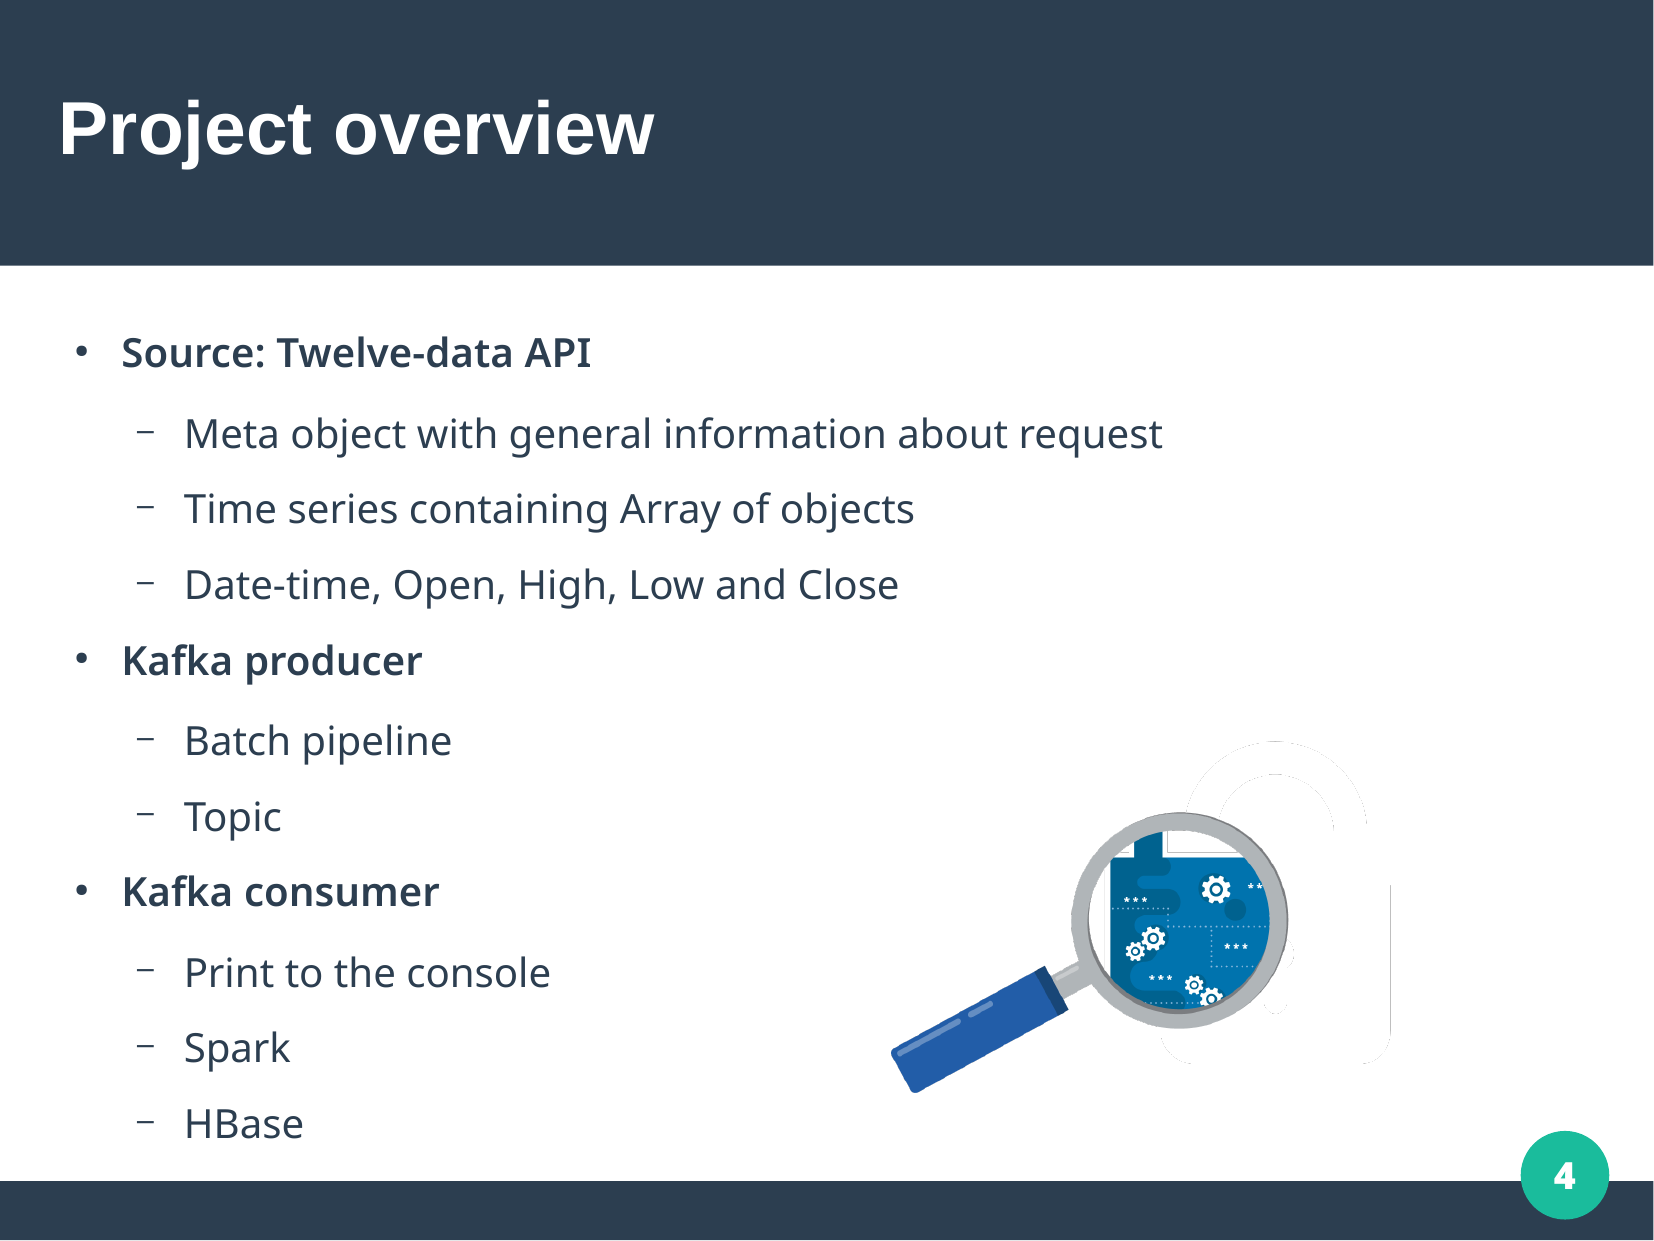

# Project overview
Source: Twelve-data API
Meta object with general information about request
Time series containing Array of objects
Date-time, Open, High, Low and Close
Kafka producer
Batch pipeline
Topic
Kafka consumer
Print to the console
Spark
HBase
4